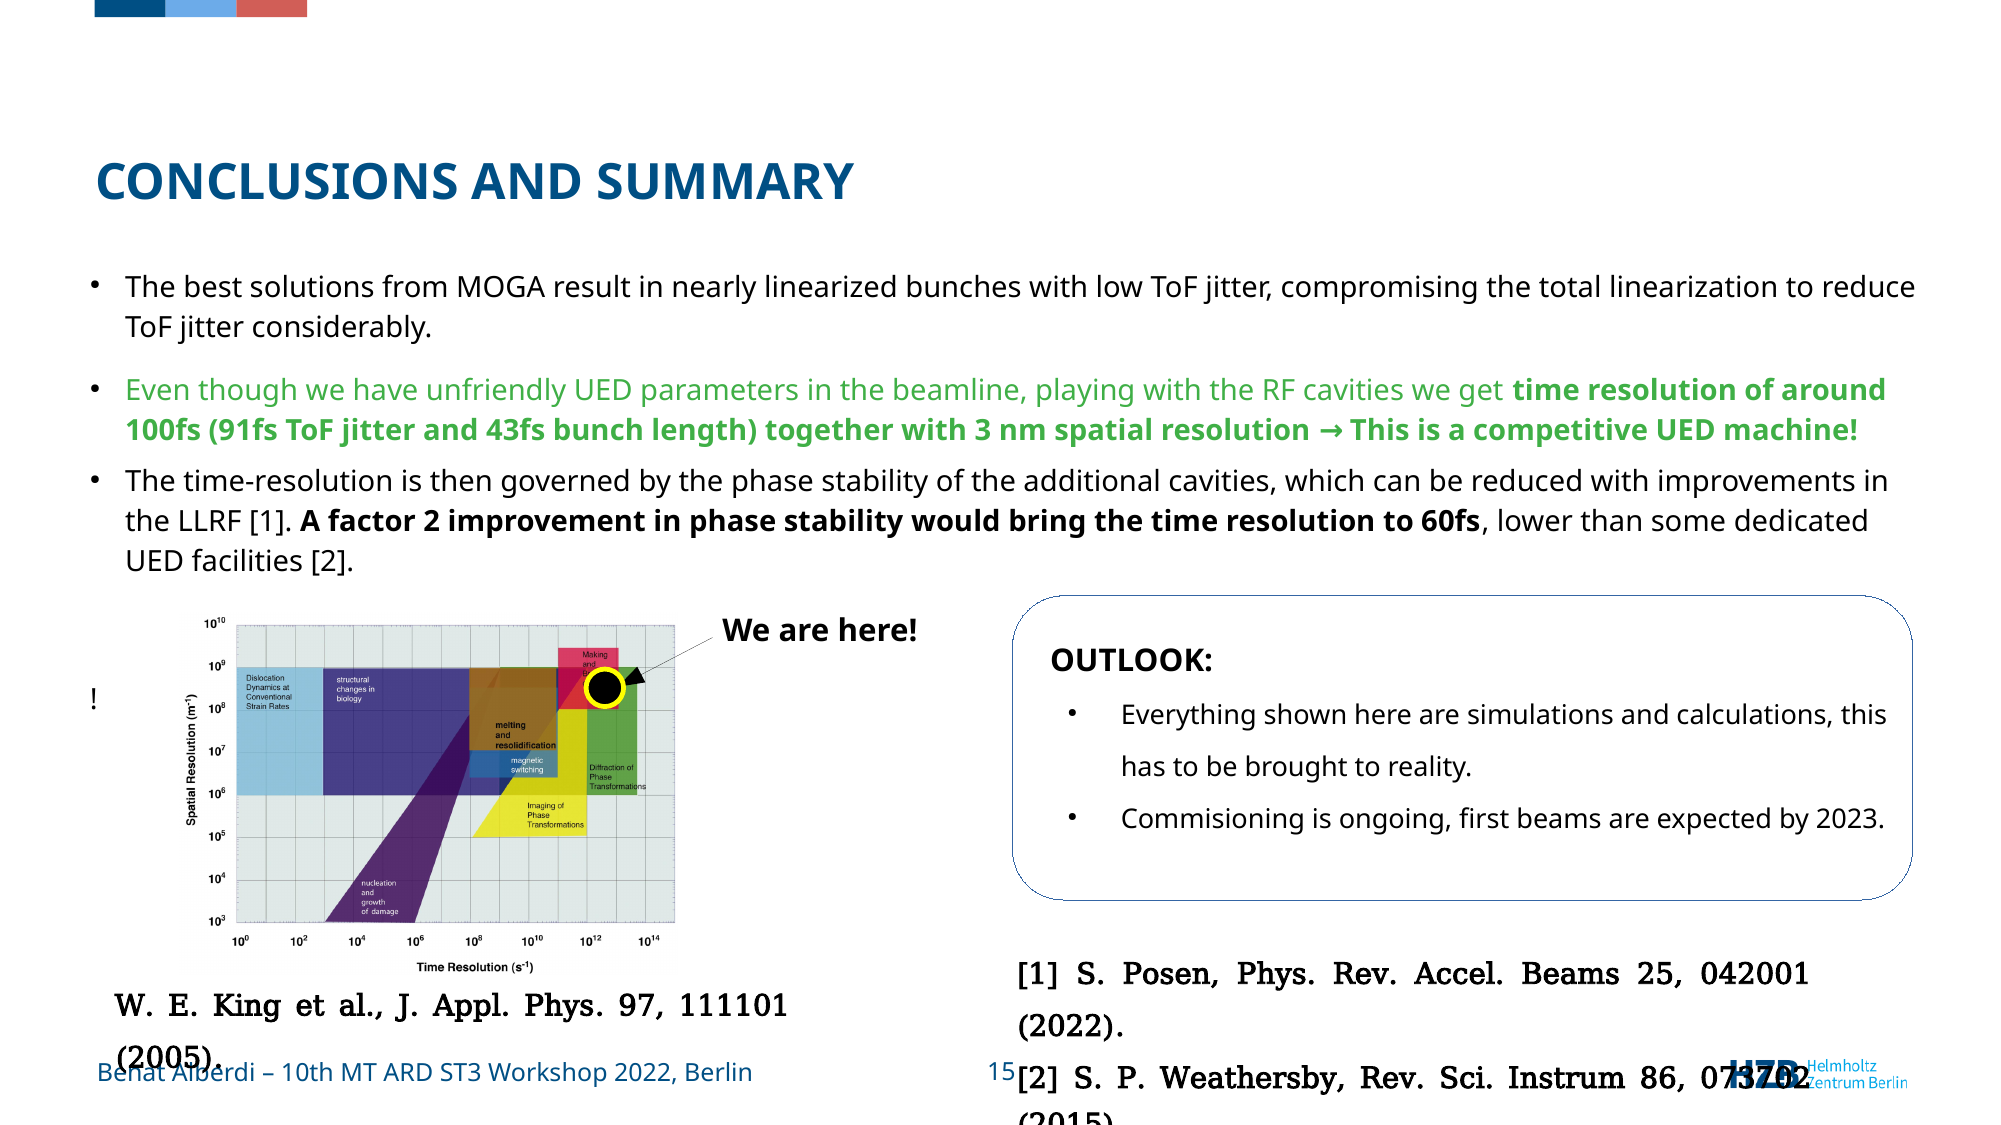

# Conclusions and summary
The best solutions from MOGA result in nearly linearized bunches with low ToF jitter, compromising the total linearization to reduce ToF jitter considerably.
Even though we have unfriendly UED parameters in the beamline, playing with the RF cavities we get time resolution of around 100fs (91fs ToF jitter and 43fs bunch length) together with 3 nm spatial resolution → This is a competitive UED machine!
The time-resolution is then governed by the phase stability of the additional cavities, which can be reduced with improvements in the LLRF [1]. A factor 2 improvement in phase stability would bring the time resolution to 60fs, lower than some dedicated UED facilities [2].
!
We are here!
OUTLOOK:
Everything shown here are simulations and calculations, this has to be brought to reality.
Commisioning is ongoing, first beams are expected by 2023.
[1] S. Posen, Phys. Rev. Accel. Beams 25, 042001 (2022).
[2] S. P. Weathersby, Rev. Sci. Instrum 86, 073702 (2015).
W. E. King et al., J. Appl. Phys. 97, 111101 (2005).